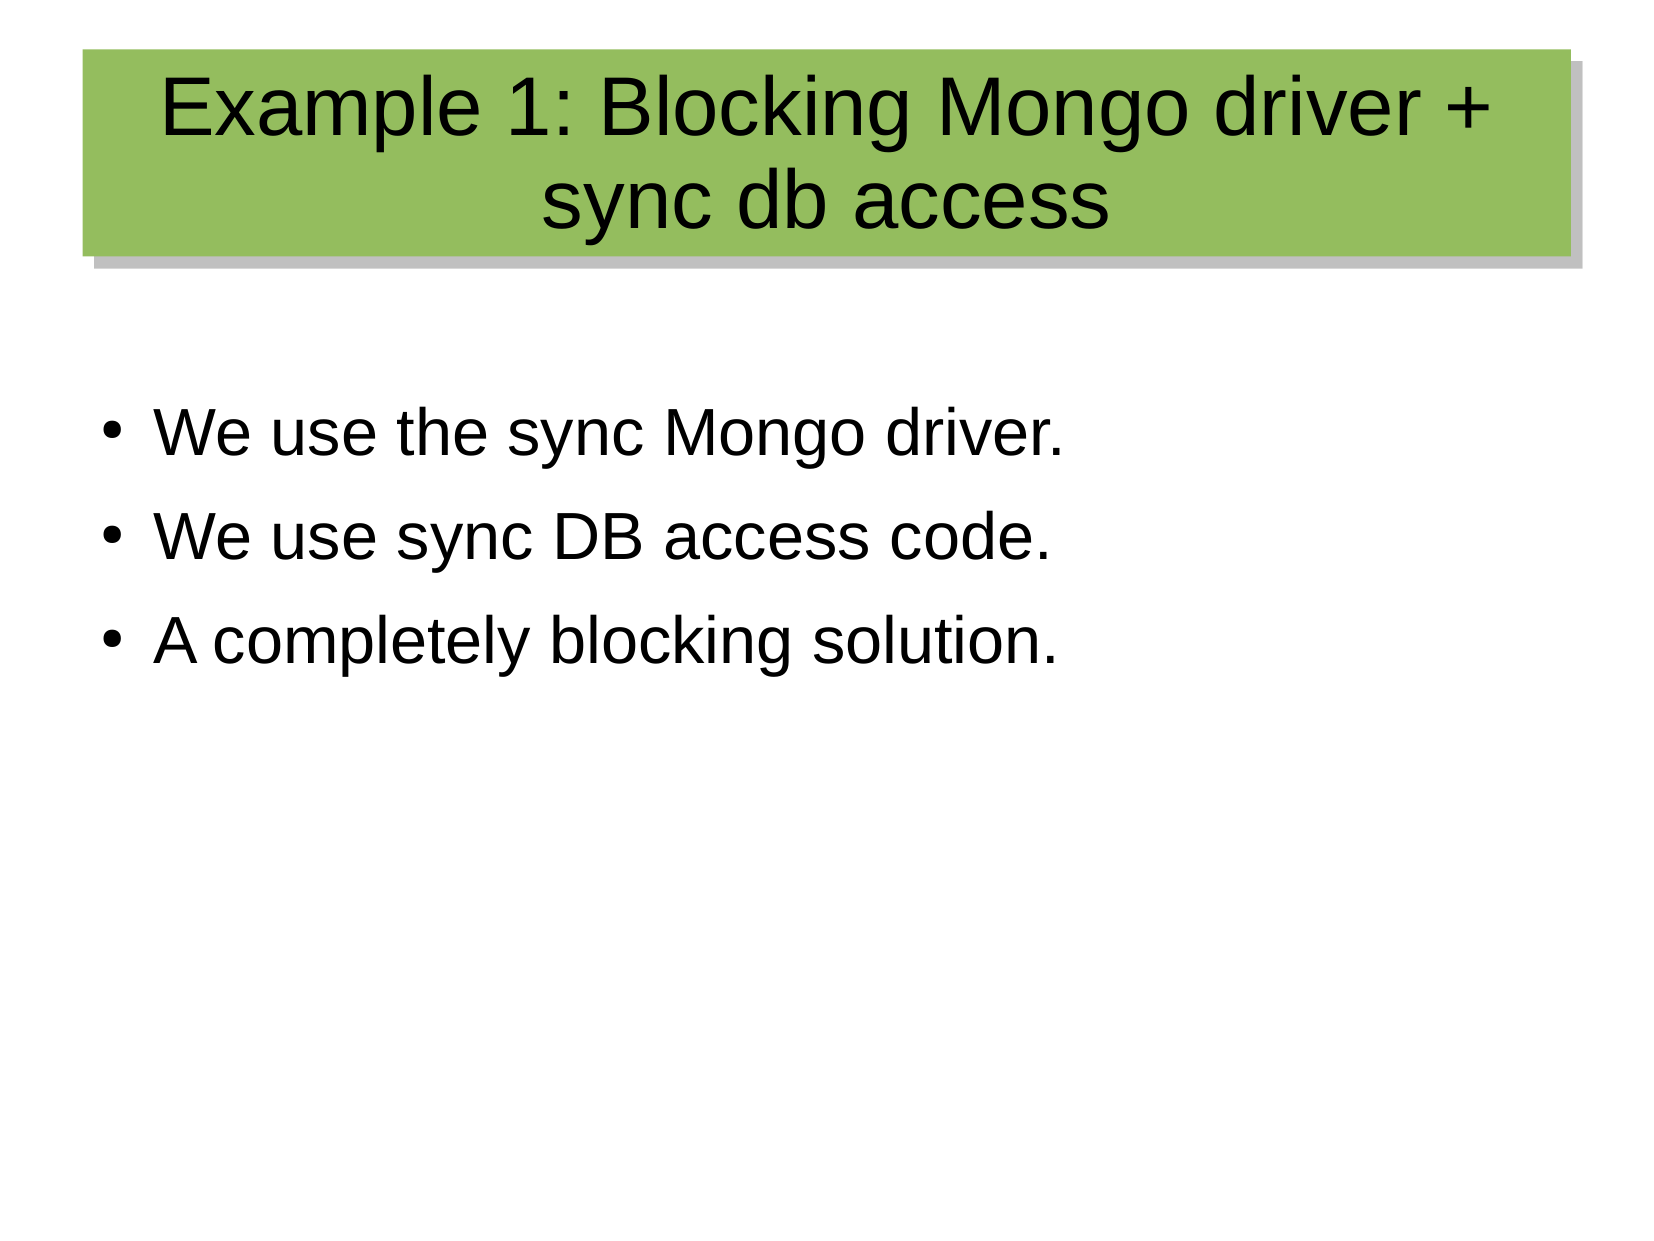

# Example 1: Blocking Mongo driver + sync db access
We use the sync Mongo driver.
We use sync DB access code.
A completely blocking solution.